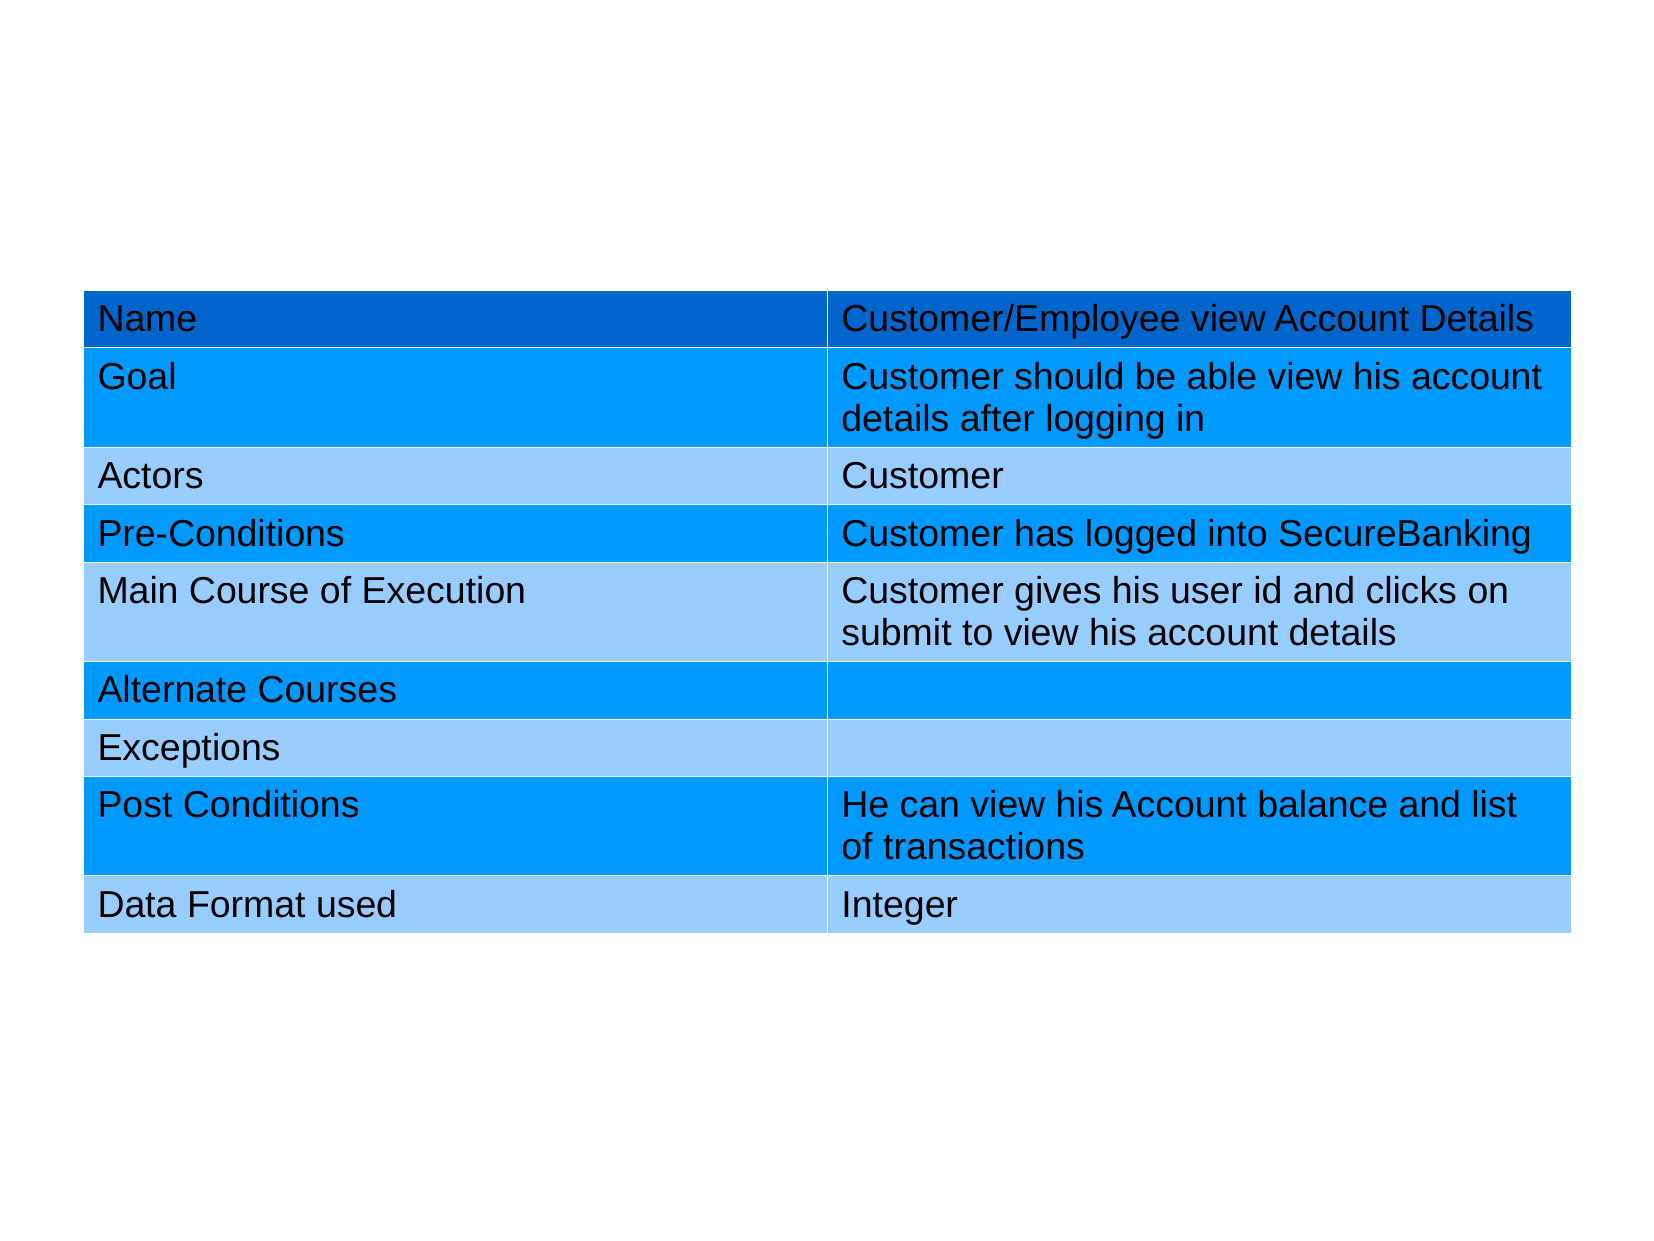

| Name | Customer/Employee view Account Details |
| --- | --- |
| Goal | Customer should be able view his account details after logging in |
| Actors | Customer |
| Pre-Conditions | Customer has logged into SecureBanking |
| Main Course of Execution | Customer gives his user id and clicks on submit to view his account details |
| Alternate Courses | |
| Exceptions | |
| Post Conditions | He can view his Account balance and list of transactions |
| Data Format used | Integer |